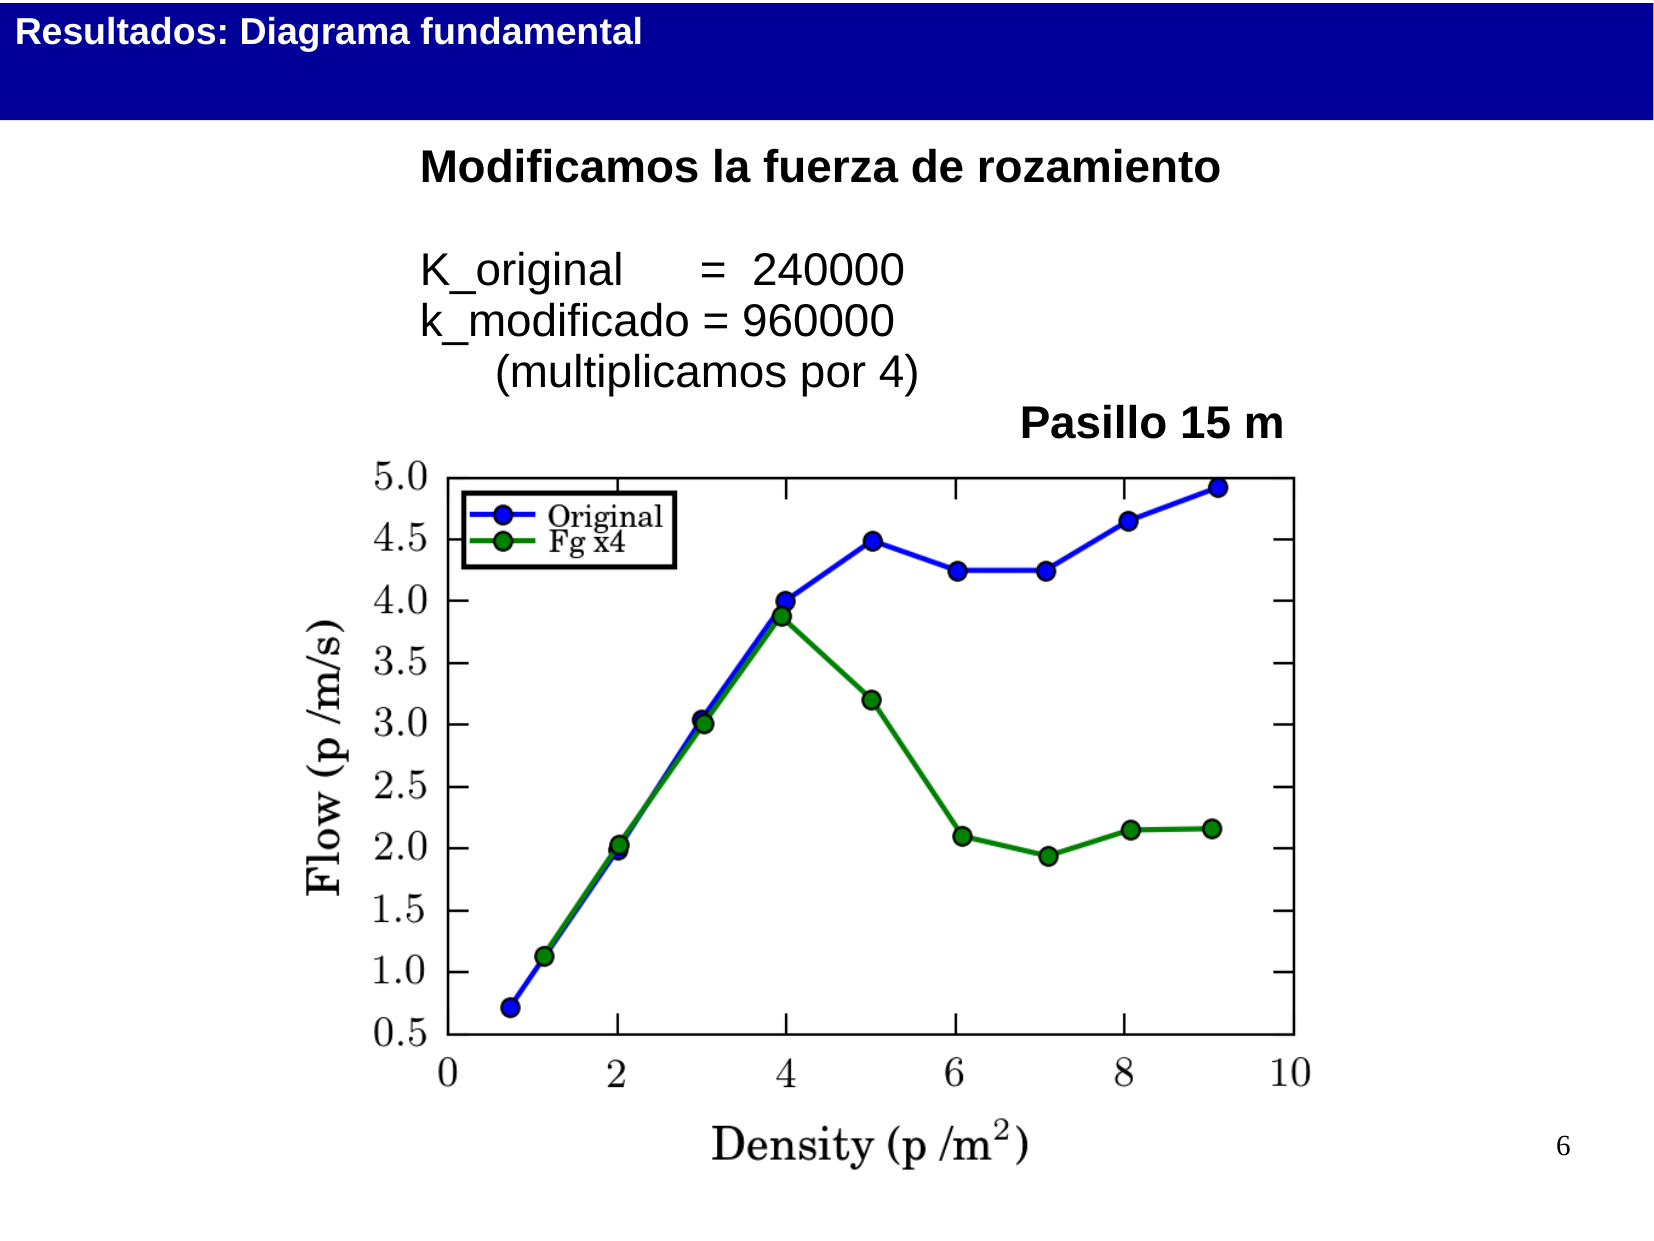

Resultados: Diagrama fundamental
Modificamos la fuerza de rozamiento
K_original = 240000
k_modificado = 960000
	(multiplicamos por 4)
Pasillo 15 m
6